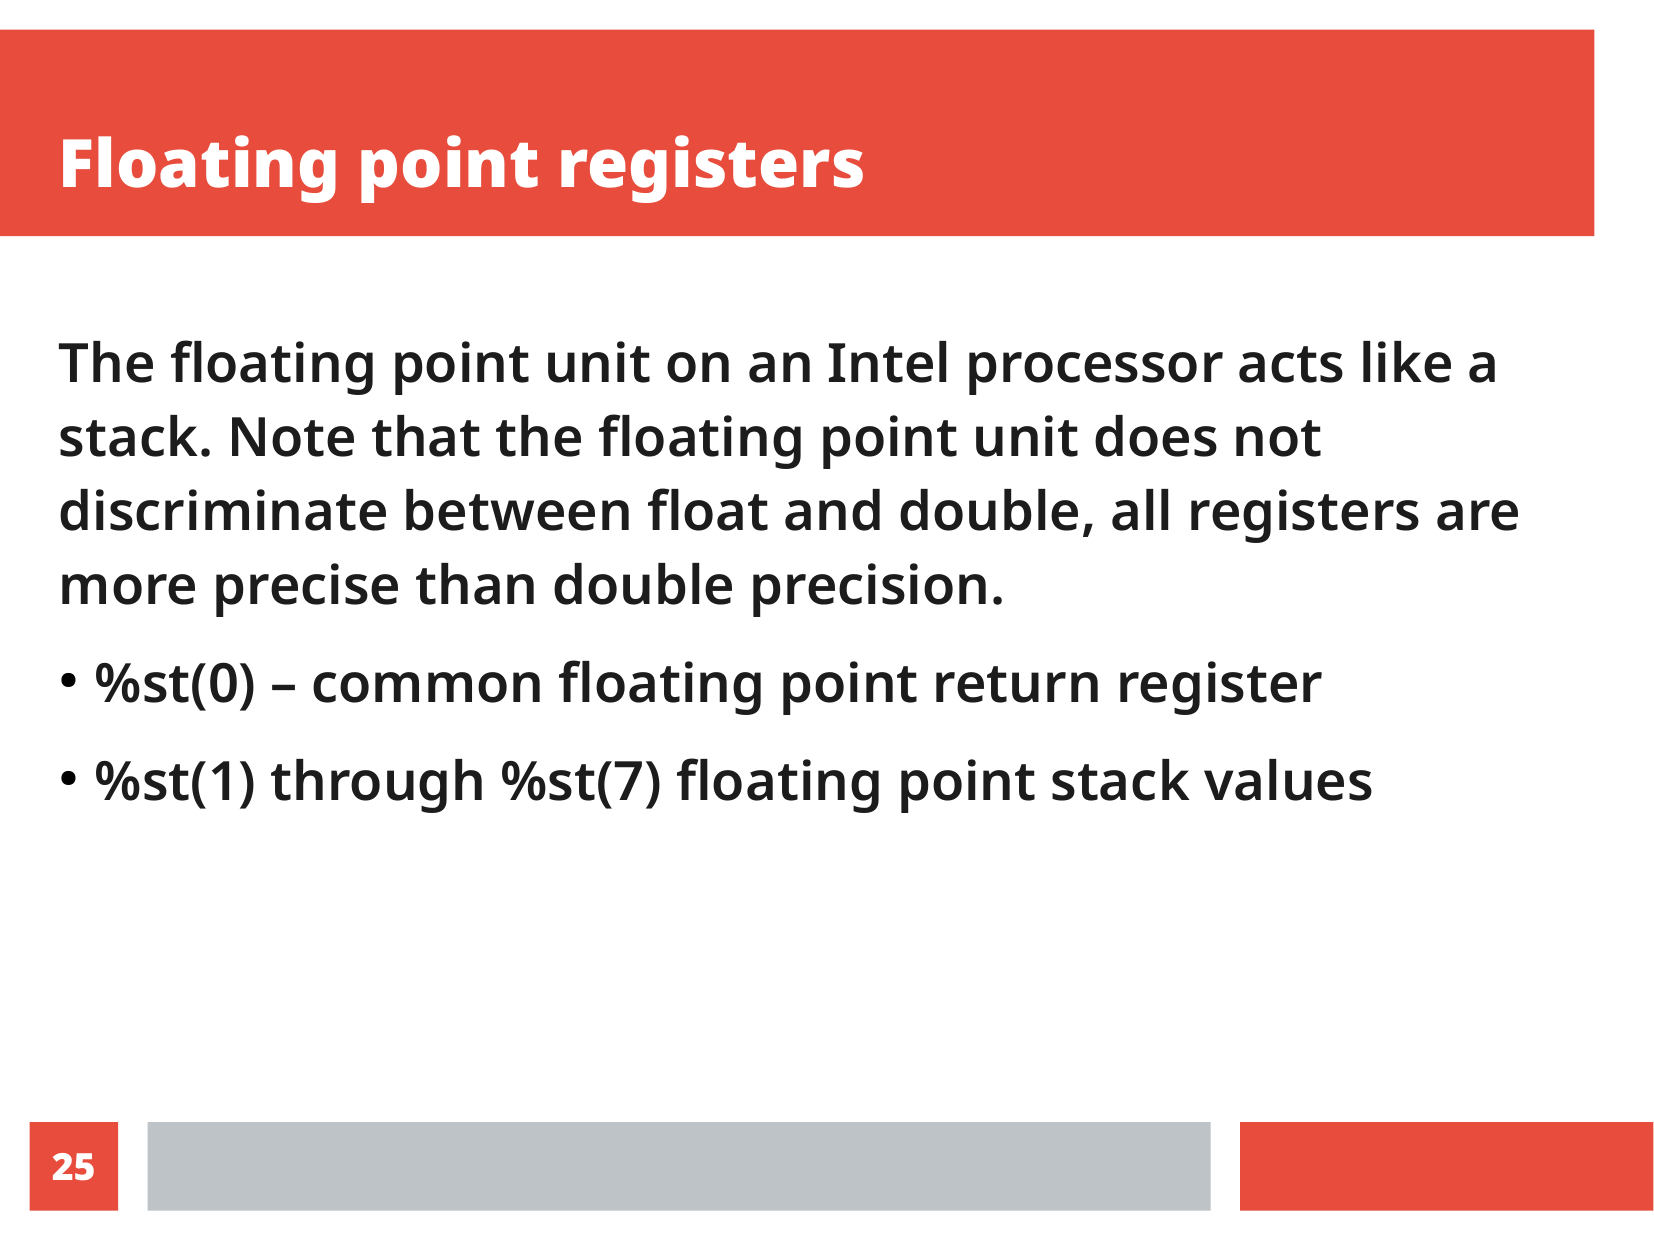

# Floating point registers
The floating point unit on an Intel processor acts like a stack. Note that the floating point unit does not discriminate between float and double, all registers are more precise than double precision.
%st(0) – common floating point return register
%st(1) through %st(7) floating point stack values
25